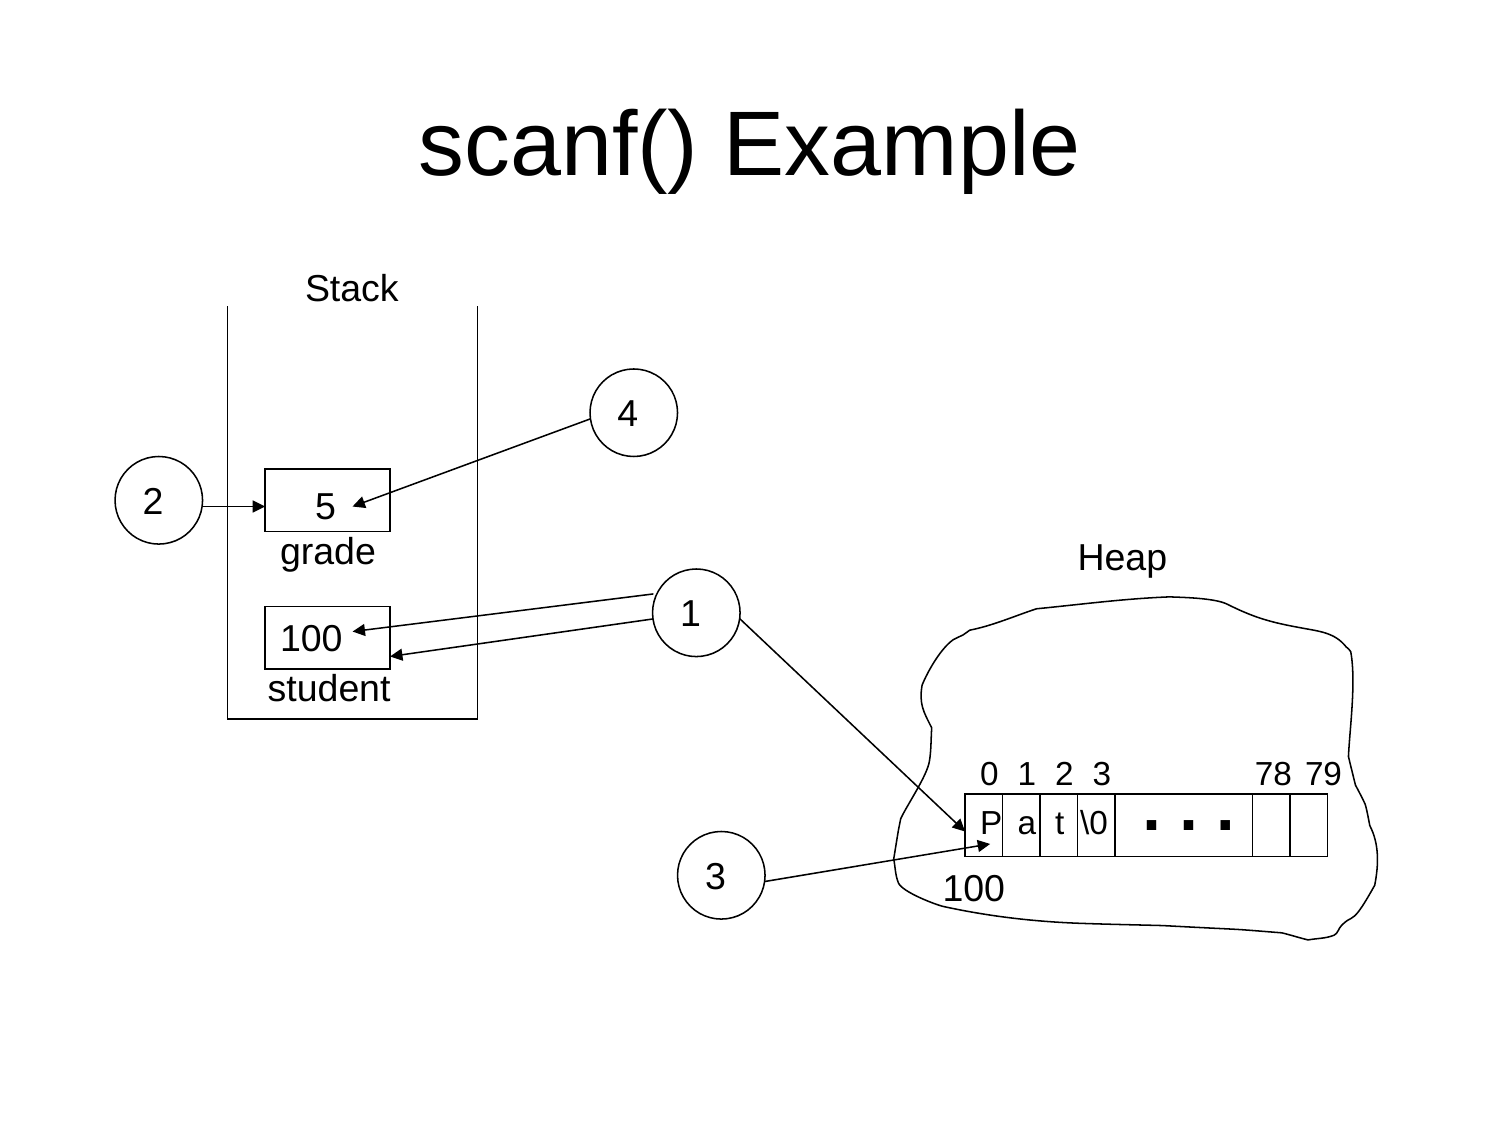

# scanf() Example
Stack
4
2
5
grade
Heap
1
100
student
0
1
2
3
78
79
. . .
P
a
t
\0
3
100